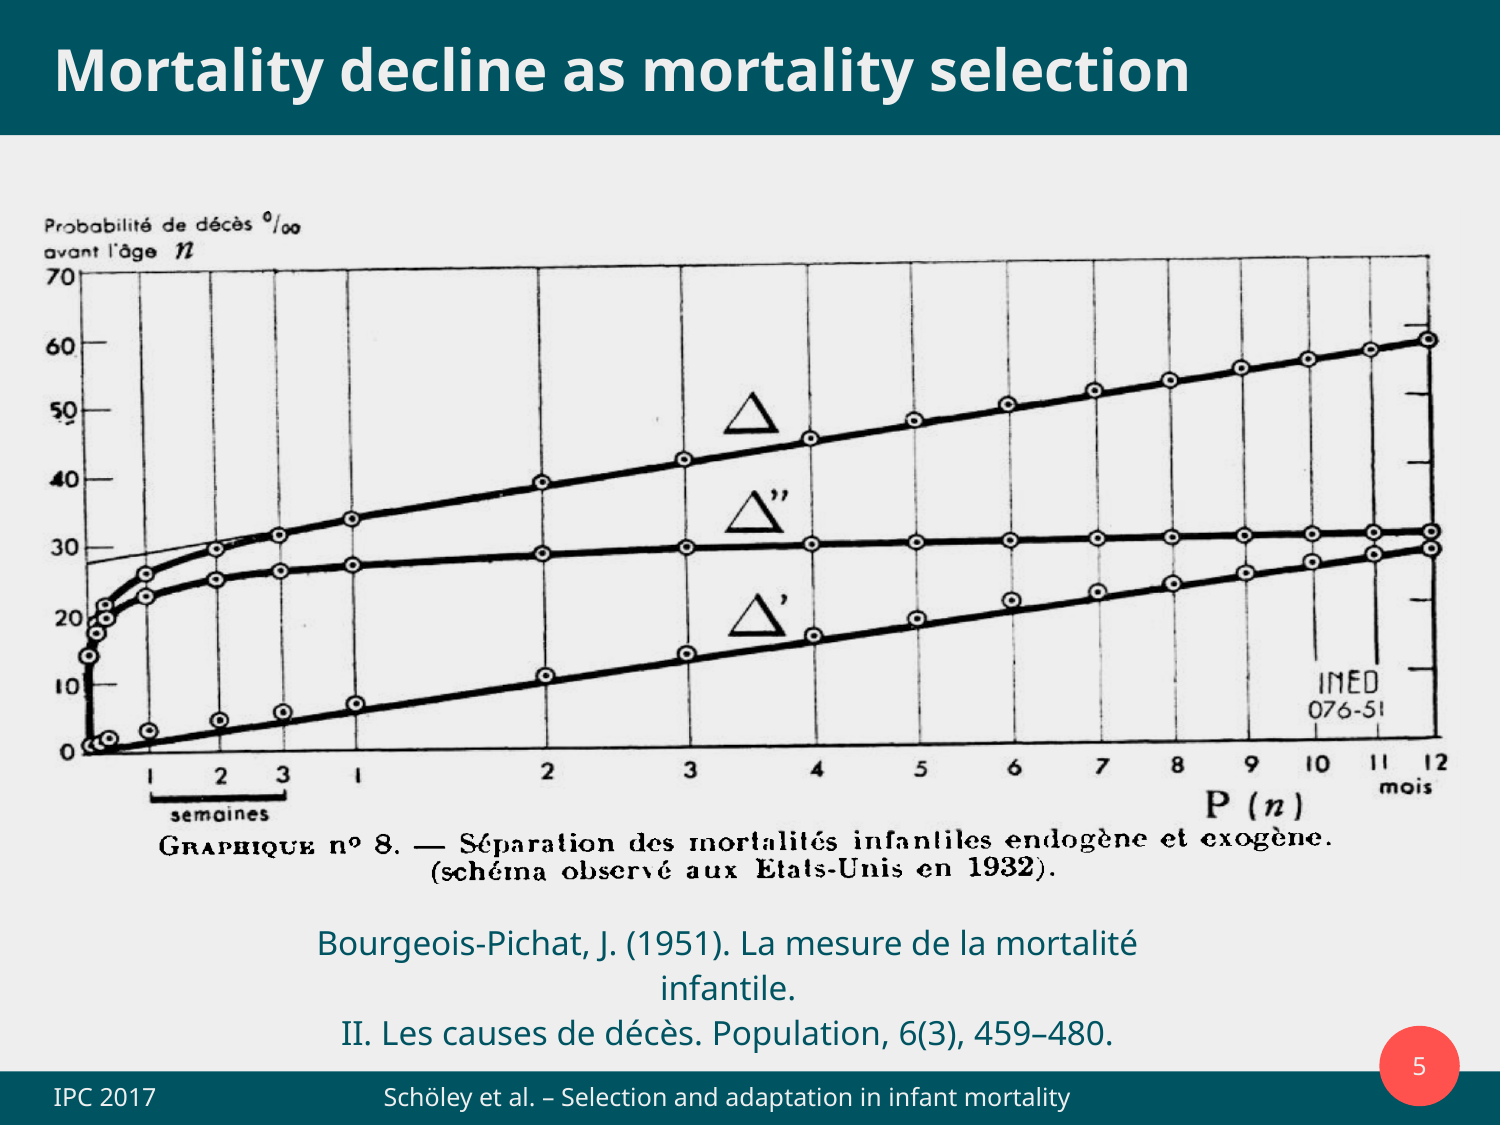

# Mortality decline as mortality selection
Bourgeois-Pichat, J. (1951). La mesure de la mortalité infantile.
II. Les causes de décès. Population, 6(3), 459–480.
5
IPC 2017
Schöley et al. – Selection and adaptation in infant mortality